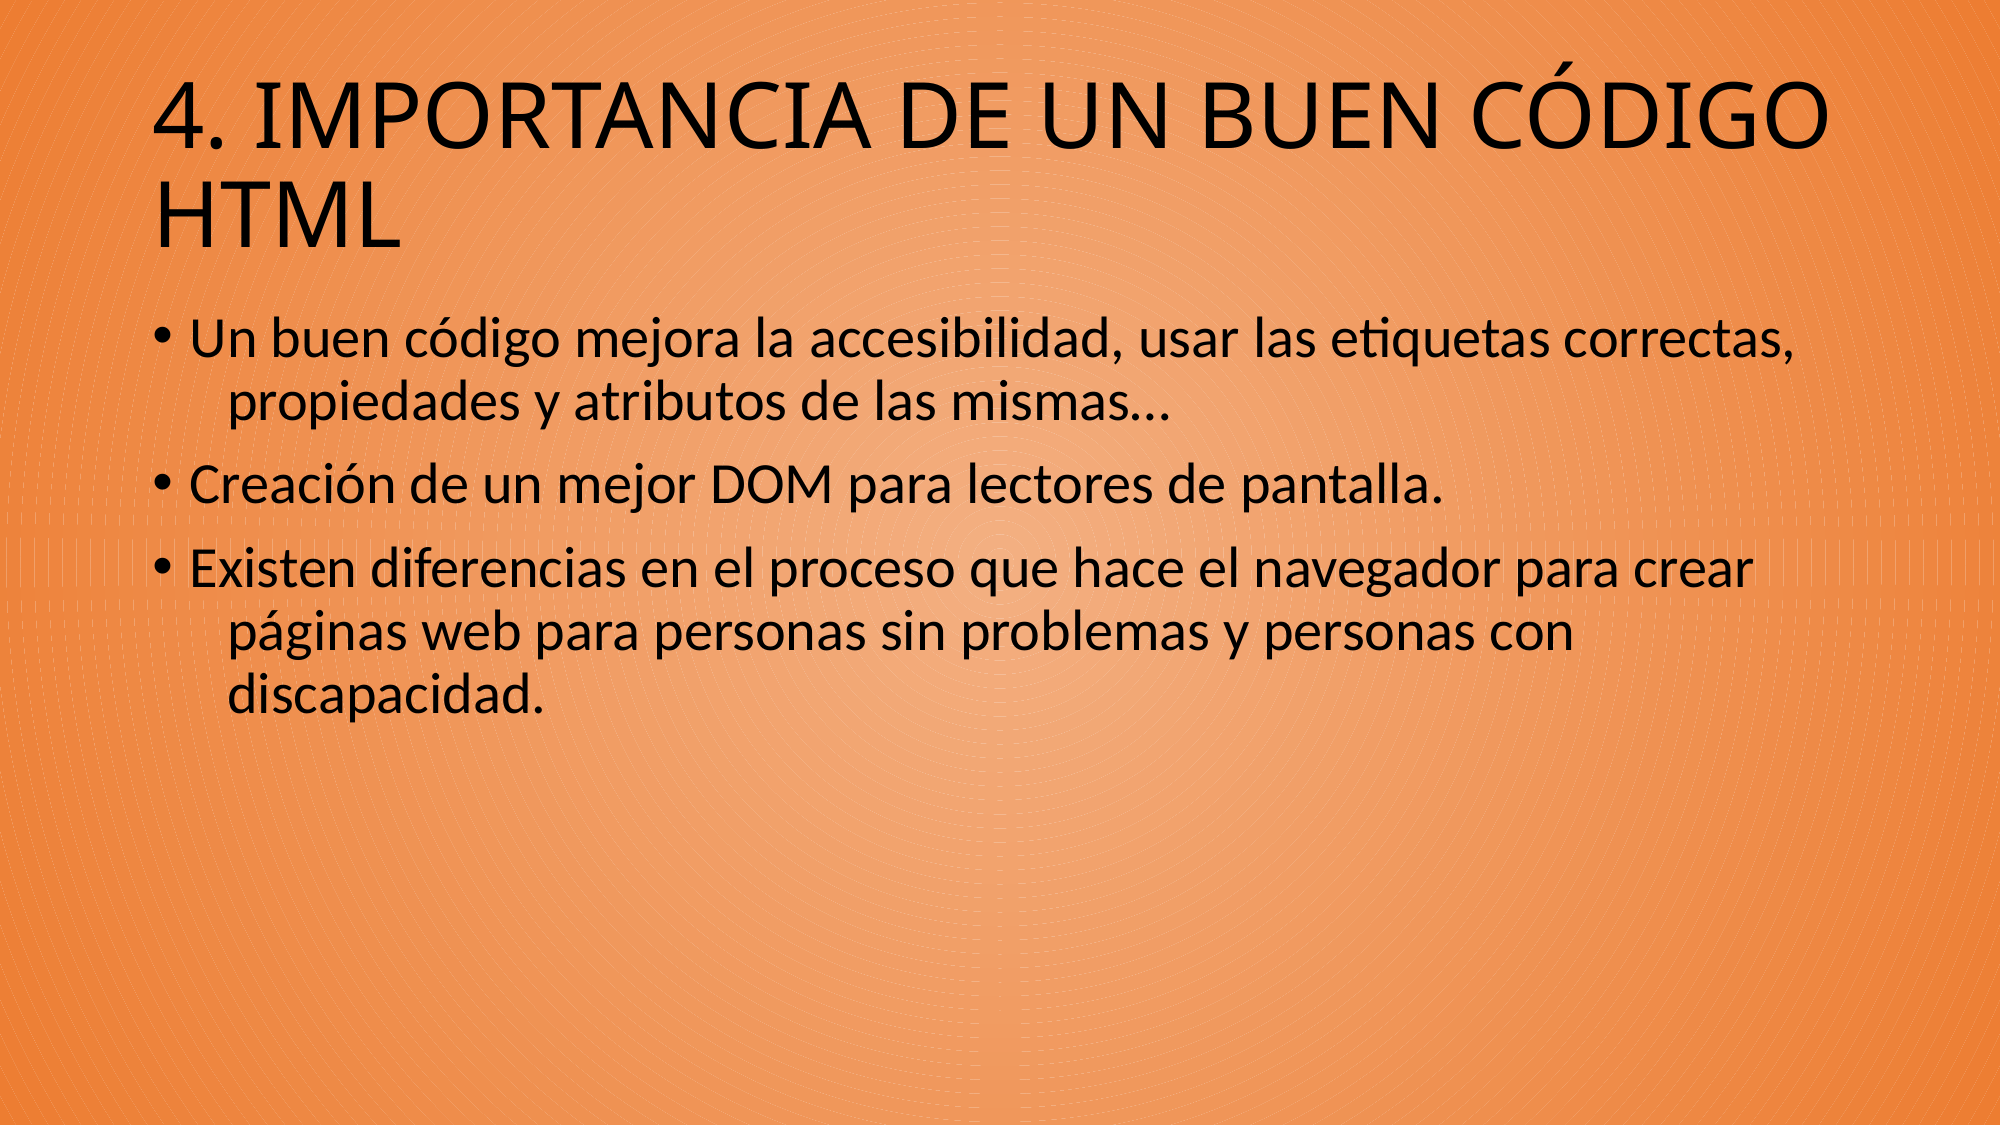

# 4. IMPORTANCIA DE UN BUEN CÓDIGO HTML
Un buen código mejora la accesibilidad, usar las etiquetas correctas, propiedades y atributos de las mismas…
Creación de un mejor DOM para lectores de pantalla.
Existen diferencias en el proceso que hace el navegador para crear páginas web para personas sin problemas y personas con discapacidad.